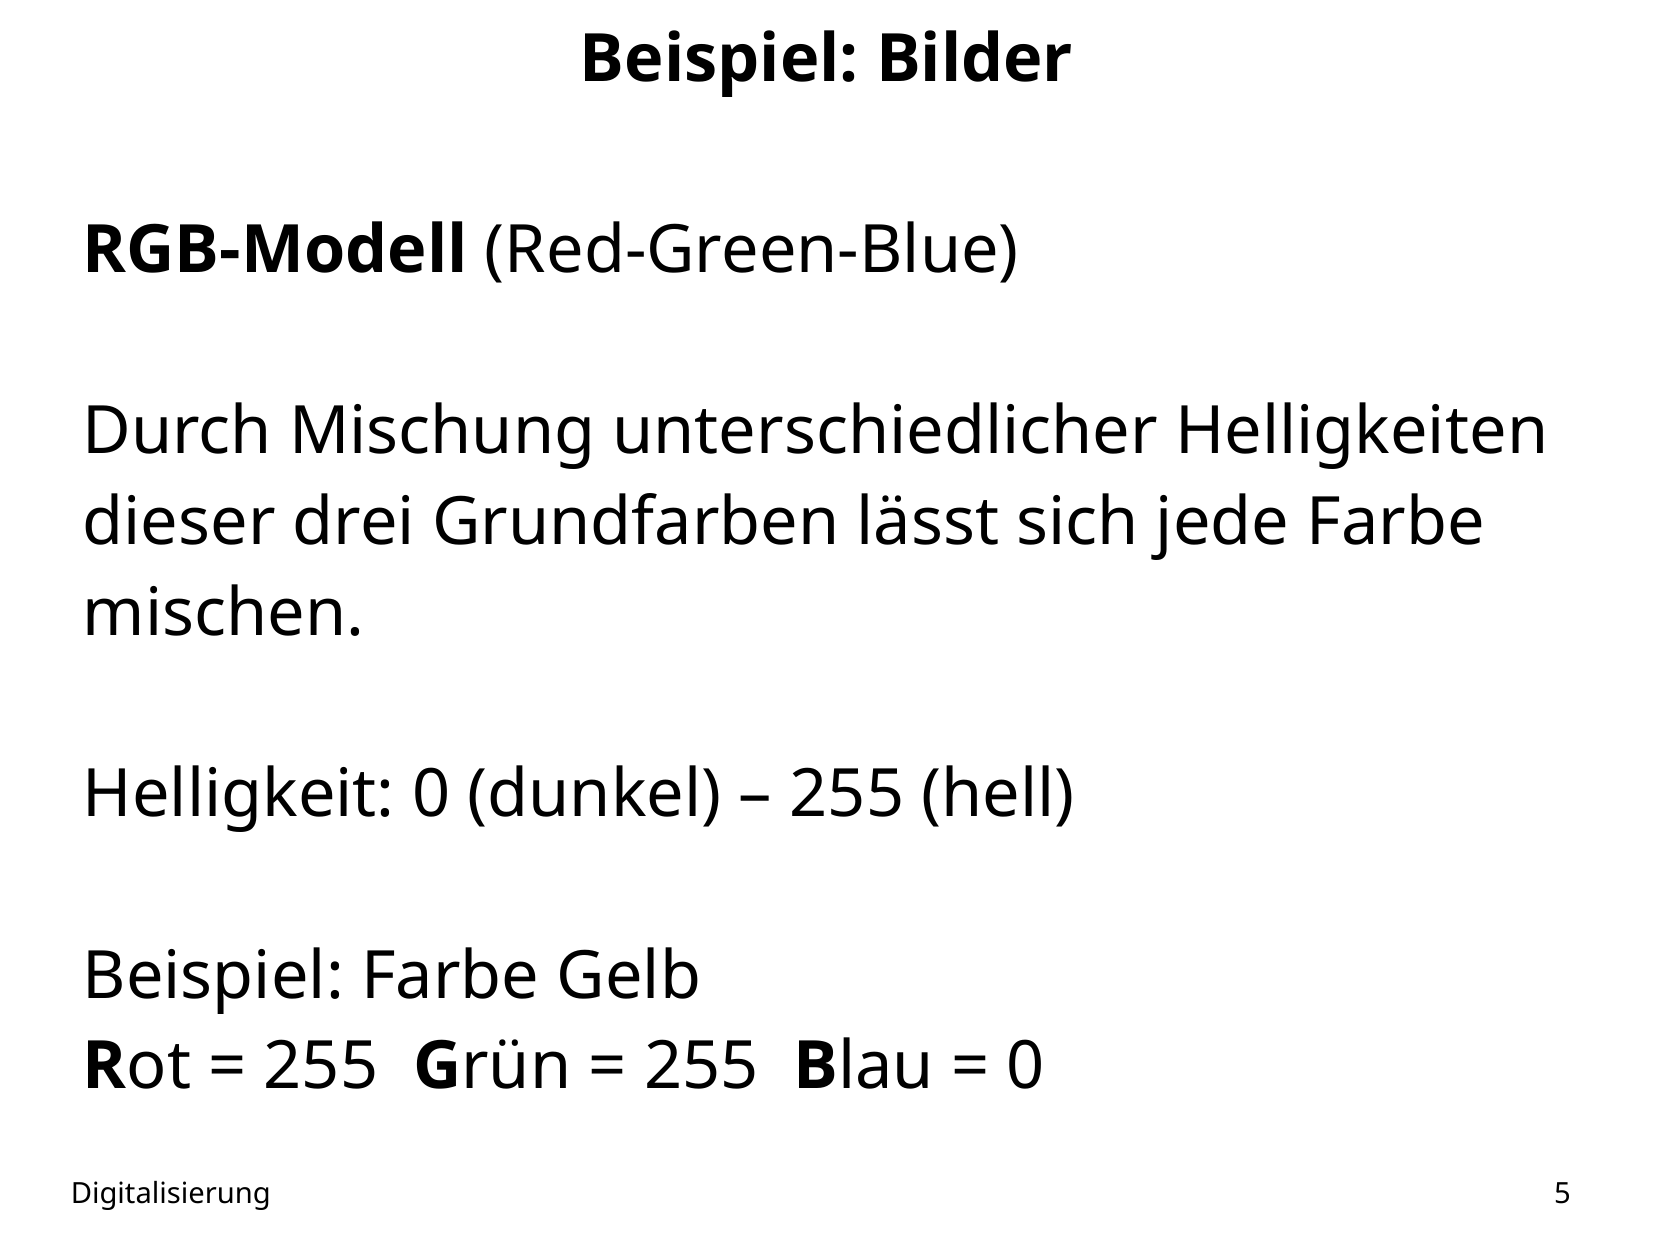

# Beispiel: Bilder
RGB-Modell (Red-Green-Blue)
Durch Mischung unterschiedlicher Helligkeiten dieser drei Grundfarben lässt sich jede Farbe mischen.
Helligkeit: 0 (dunkel) – 255 (hell)
Beispiel: Farbe Gelb
Rot = 255 Grün = 255 Blau = 0
Digitalisierung
5